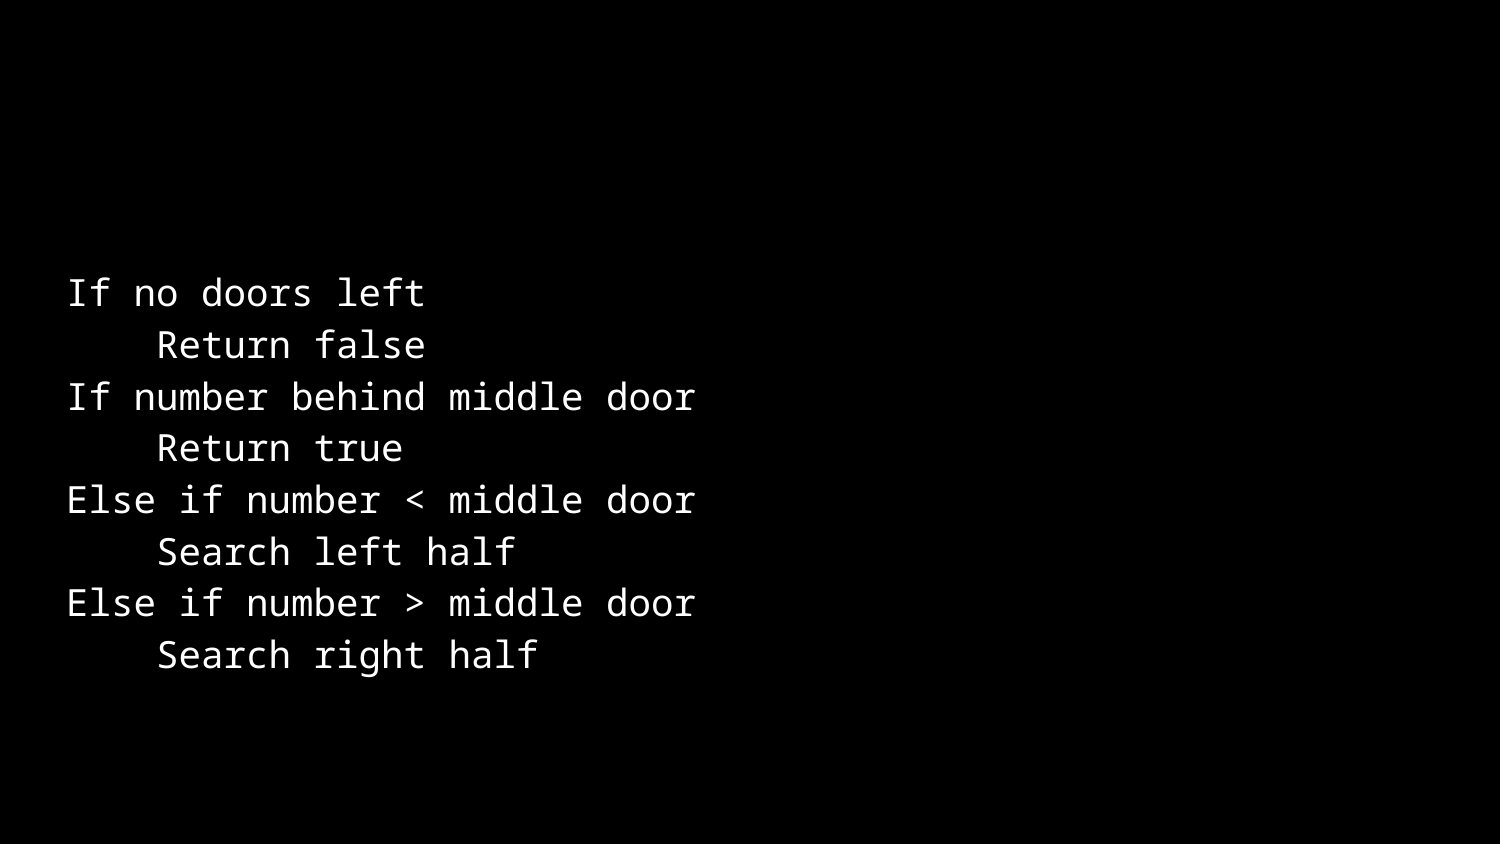

# If no doors left
 Return false
If number behind middle door
 Return true
Else if number < middle door
 Search left half
Else if number > middle door
 Search right half